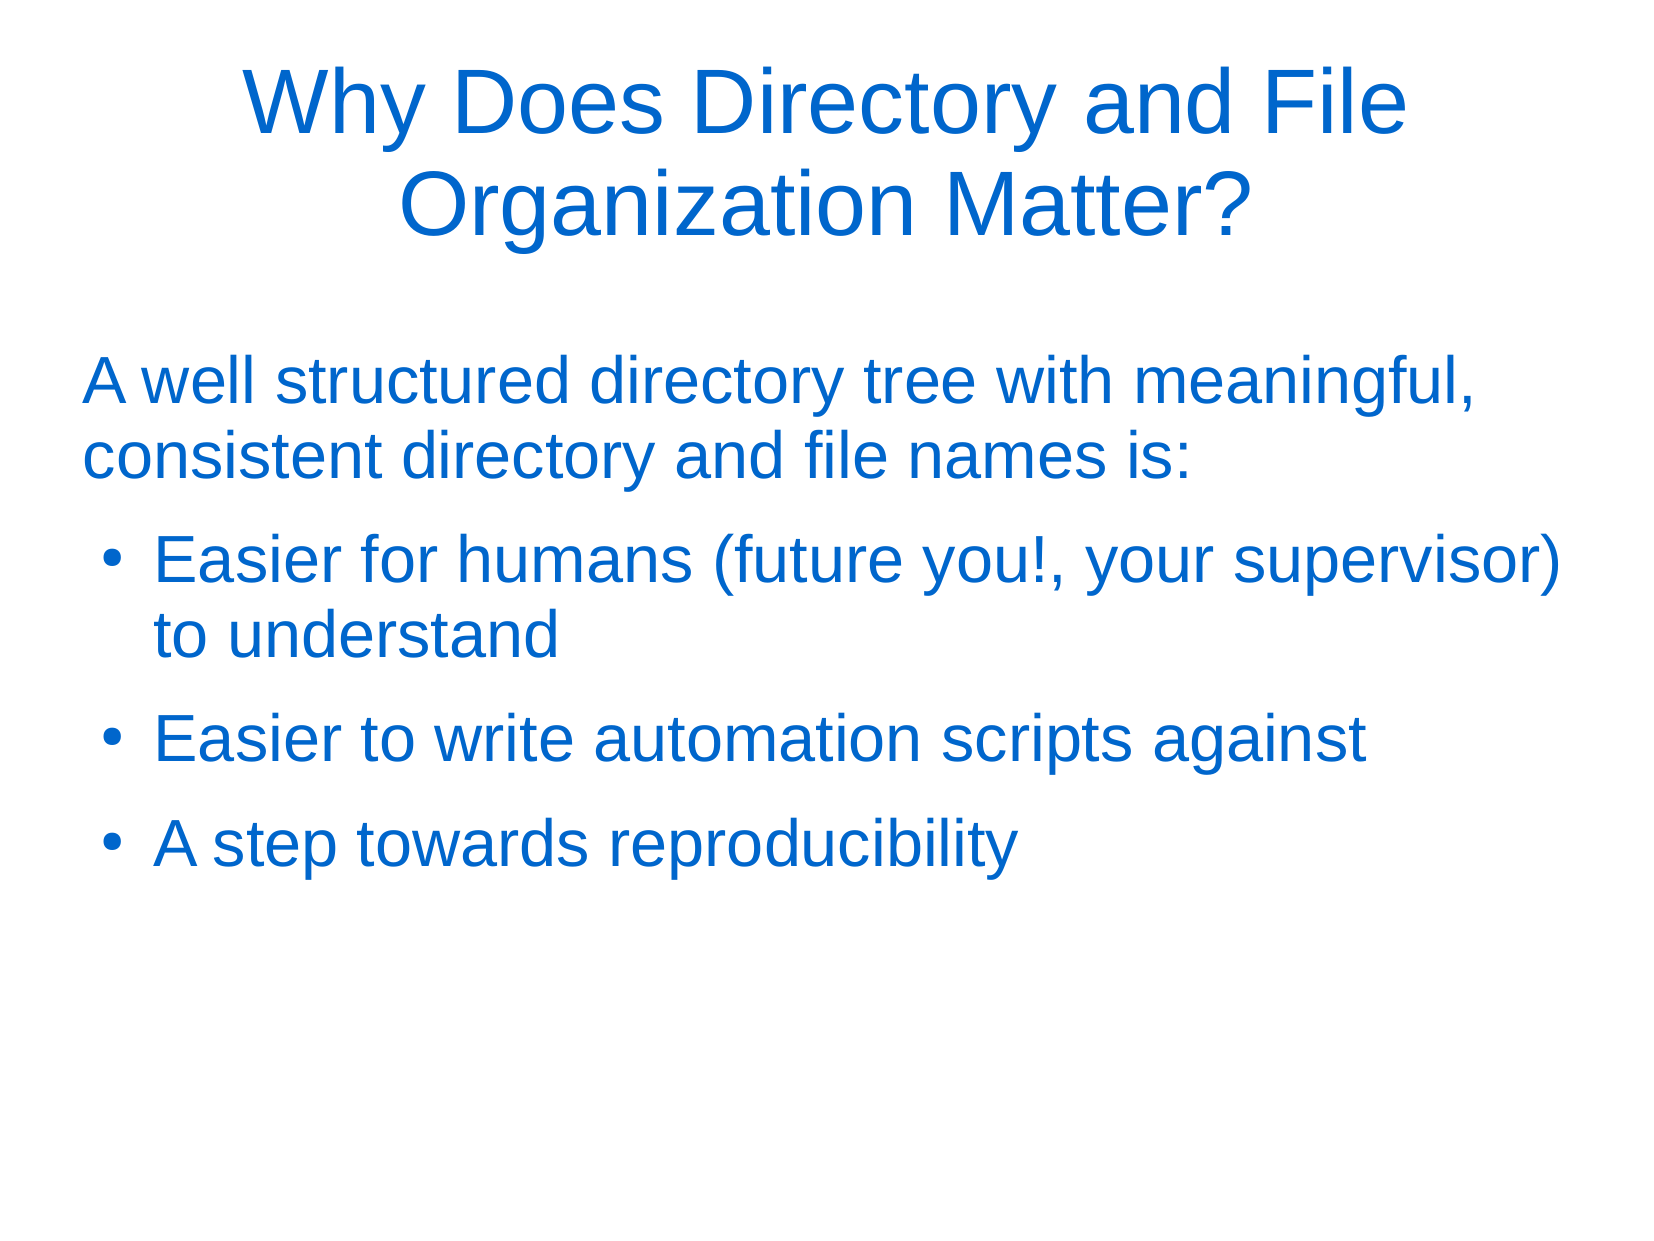

# Why Does Directory and File Organization Matter?
A well structured directory tree with meaningful, consistent directory and file names is:
Easier for humans (future you!, your supervisor) to understand
Easier to write automation scripts against
A step towards reproducibility